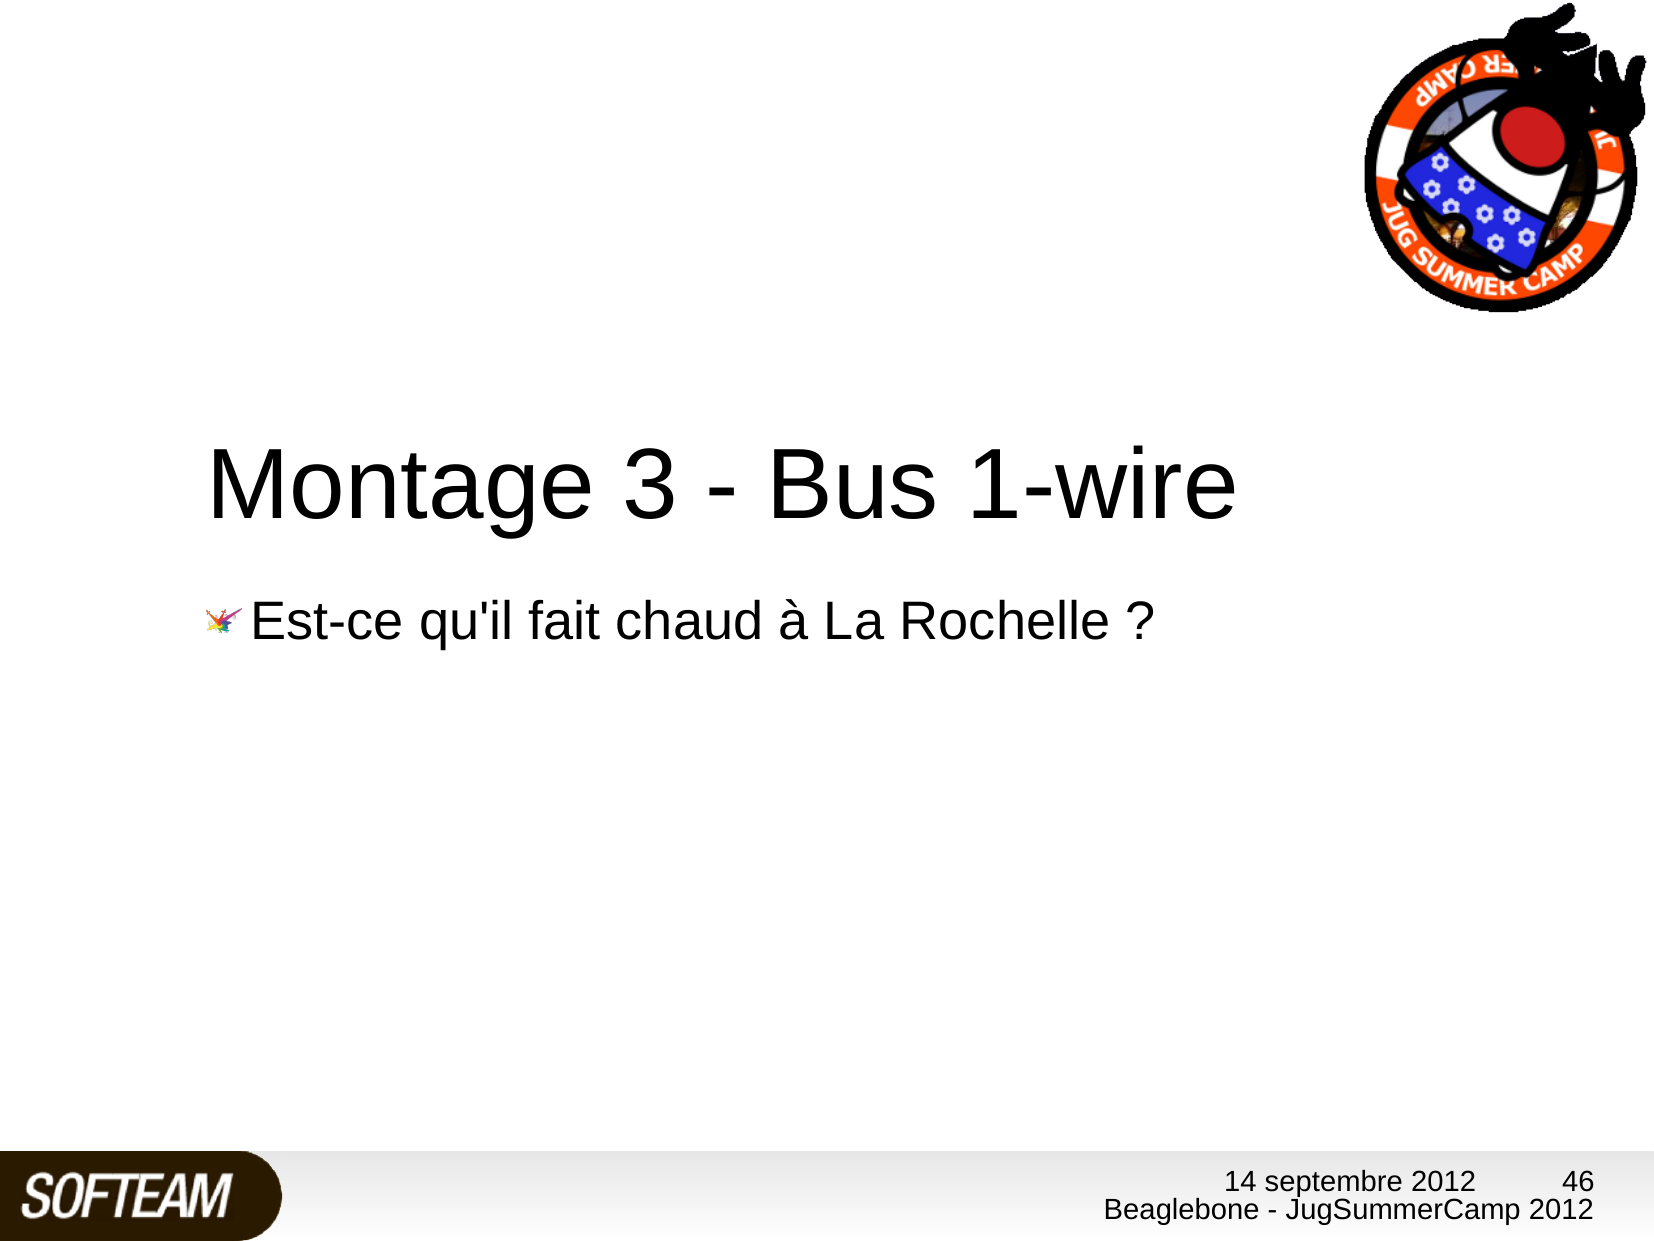

# Montage 3 - Bus 1-wire
Est-ce qu'il fait chaud à La Rochelle ?
14 septembre 2012
46
Beaglebone - JugSummerCamp 2012